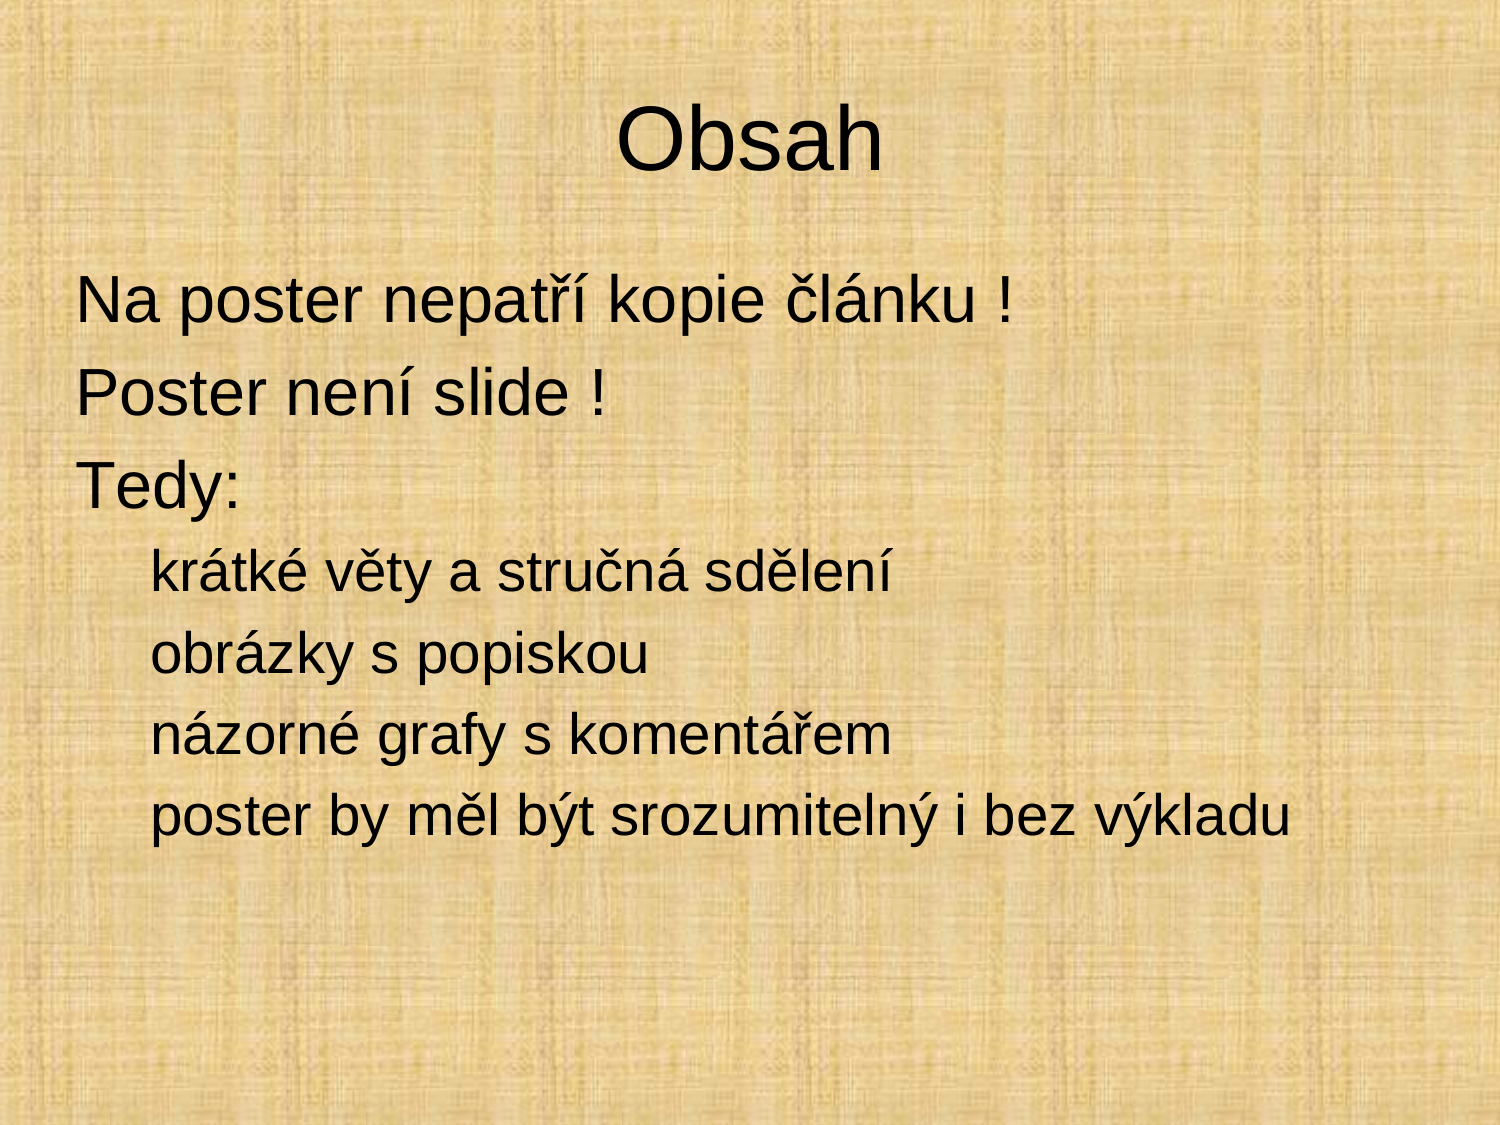

# Obsah
Na poster nepatří kopie článku !
Poster není slide !
Tedy:
krátké věty a stručná sdělení
obrázky s popiskou
názorné grafy s komentářem
poster by měl být srozumitelný i bez výkladu